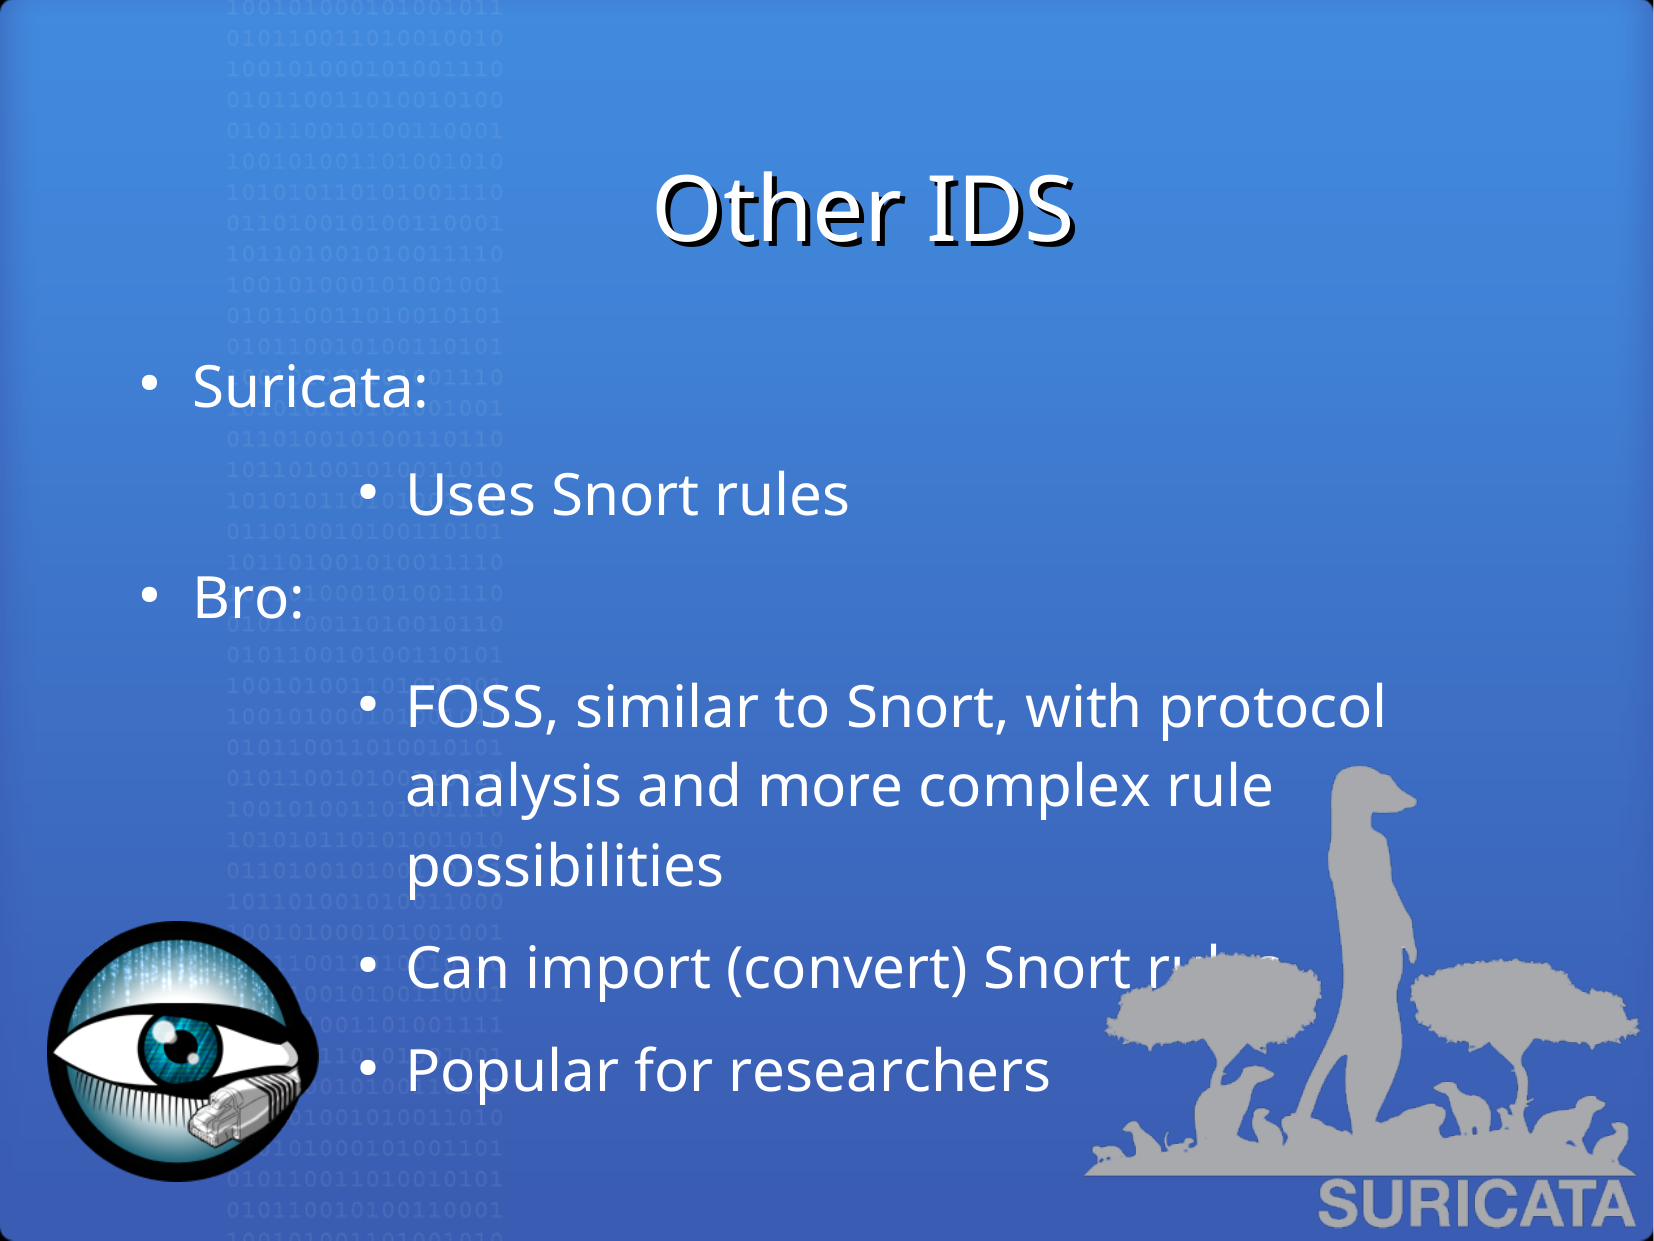

# Other IDS
Suricata:
Uses Snort rules
Bro:
FOSS, similar to Snort, with protocol analysis and more complex rule possibilities
Can import (convert) Snort rules
Popular for researchers